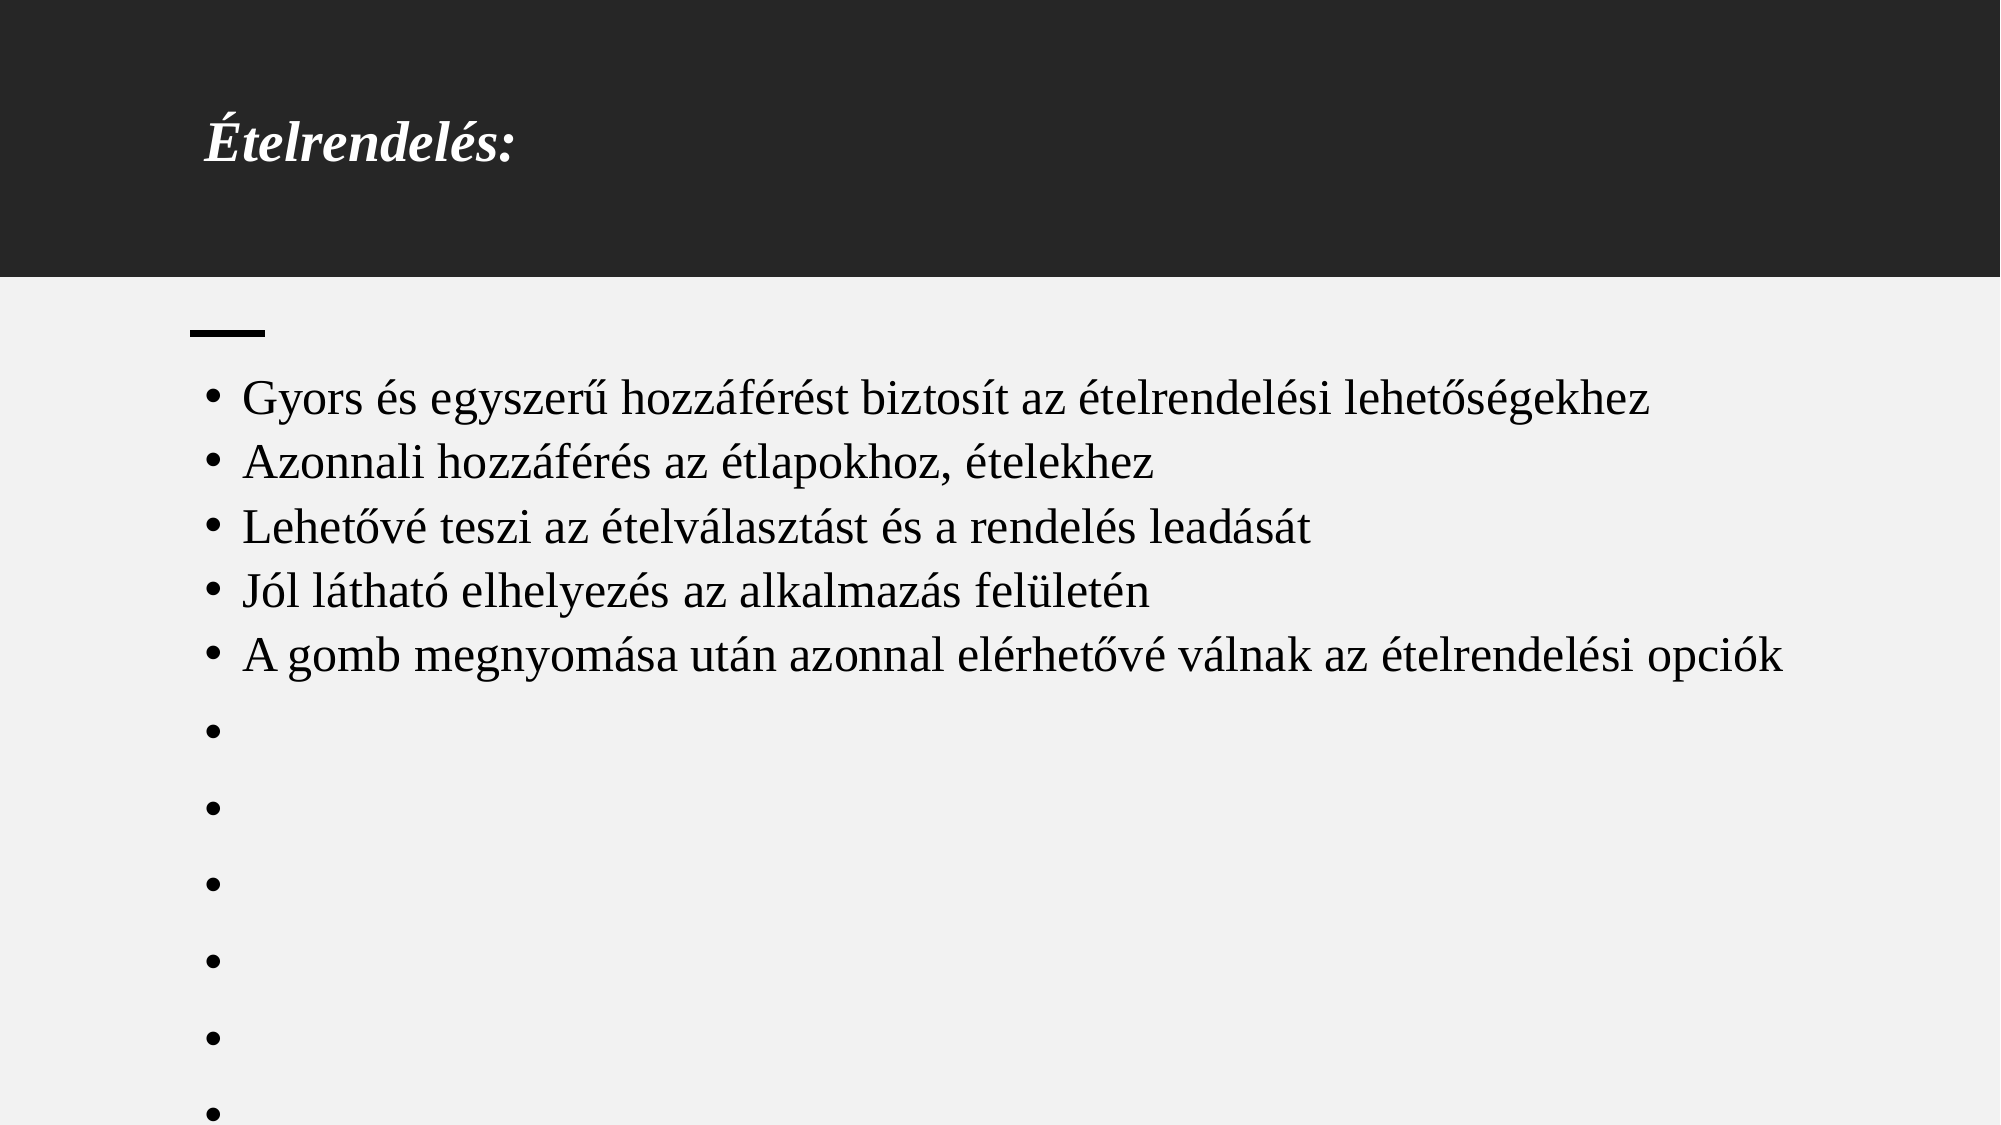

# Ételrendelés:
Gyors és egyszerű hozzáférést biztosít az ételrendelési lehetőségekhez
Azonnali hozzáférés az étlapokhoz, ételekhez
Lehetővé teszi az ételválasztást és a rendelés leadását
Jól látható elhelyezés az alkalmazás felületén
A gomb megnyomása után azonnal elérhetővé válnak az ételrendelési opciók